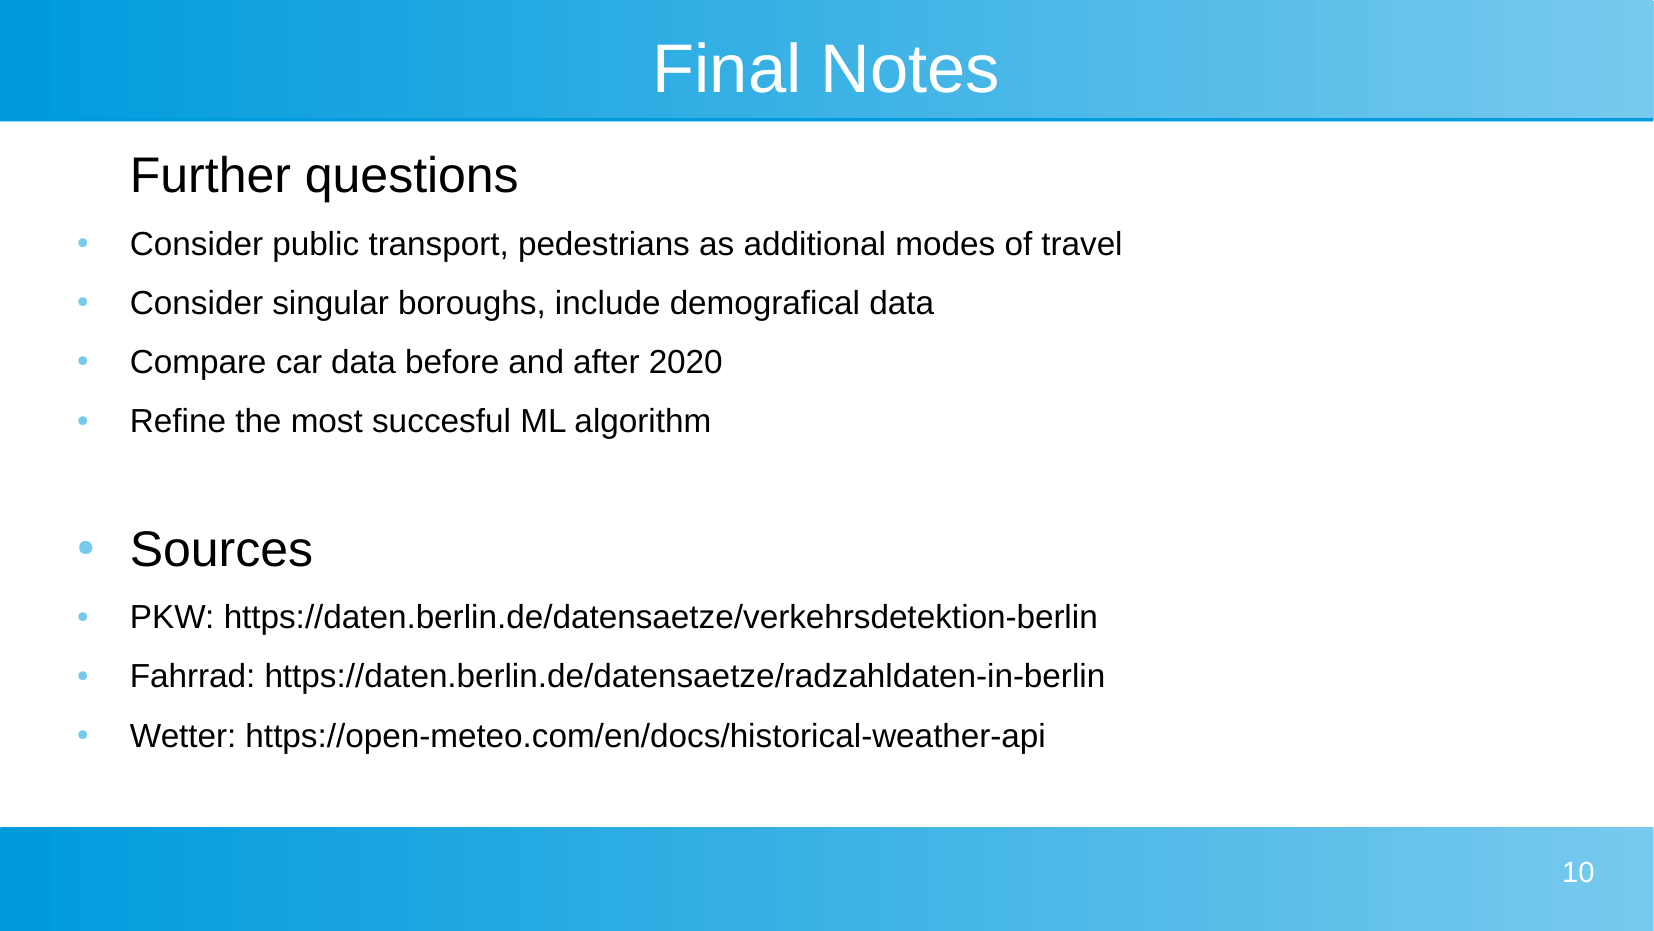

# Final Notes
Further questions
Consider public transport, pedestrians as additional modes of travel
Consider singular boroughs, include demografical data
Compare car data before and after 2020
Refine the most succesful ML algorithm
Sources
PKW: https://daten.berlin.de/datensaetze/verkehrsdetektion-berlin
Fahrrad: https://daten.berlin.de/datensaetze/radzahldaten-in-berlin
Wetter: https://open-meteo.com/en/docs/historical-weather-api
10